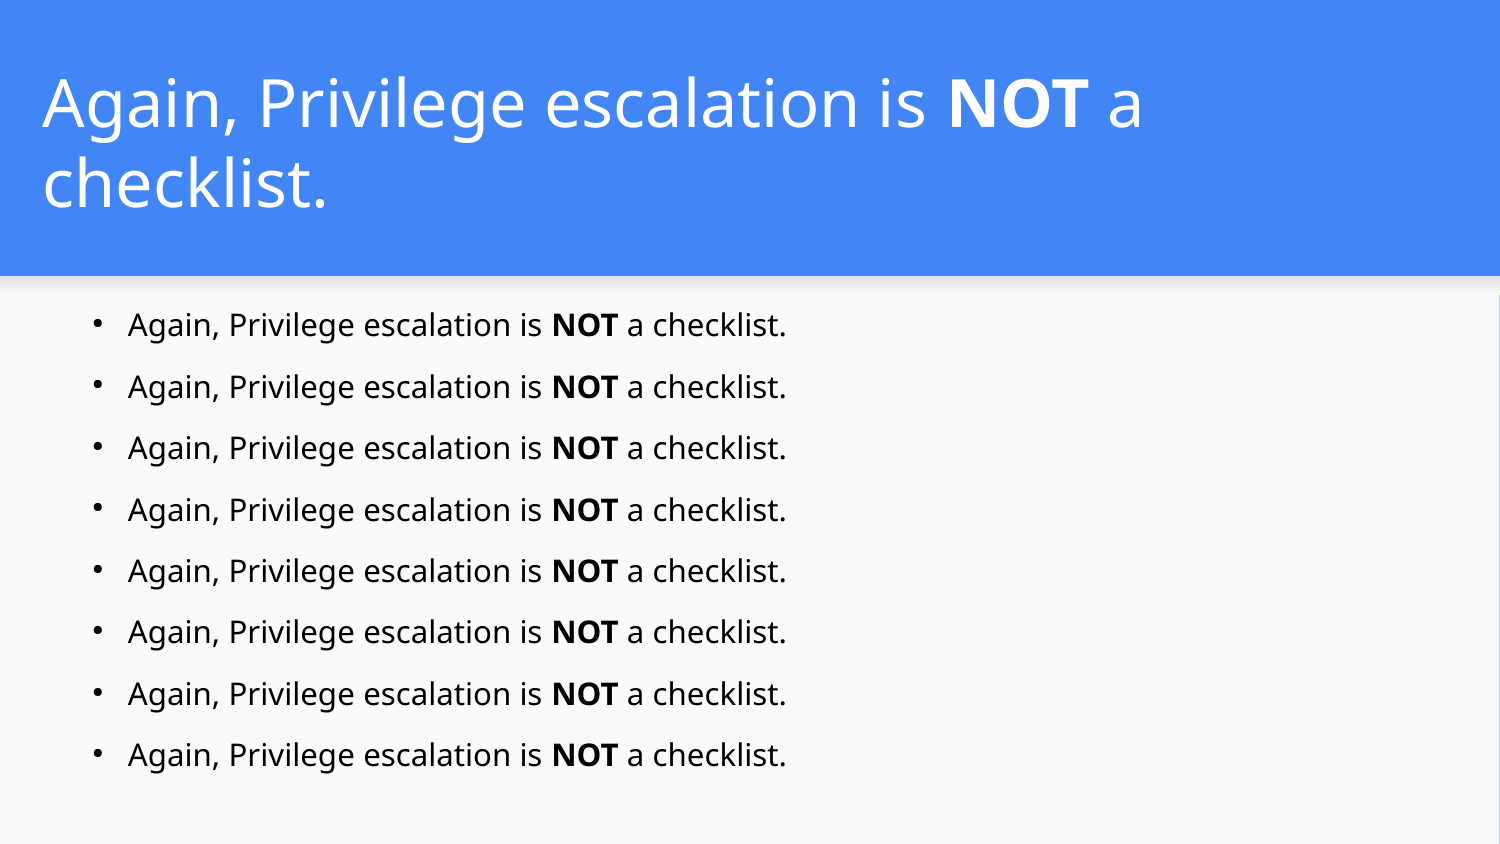

# Again, Privilege escalation is NOT a checklist.
Again, Privilege escalation is NOT a checklist.
Again, Privilege escalation is NOT a checklist.
Again, Privilege escalation is NOT a checklist.
Again, Privilege escalation is NOT a checklist.
Again, Privilege escalation is NOT a checklist.
Again, Privilege escalation is NOT a checklist.
Again, Privilege escalation is NOT a checklist.
Again, Privilege escalation is NOT a checklist.